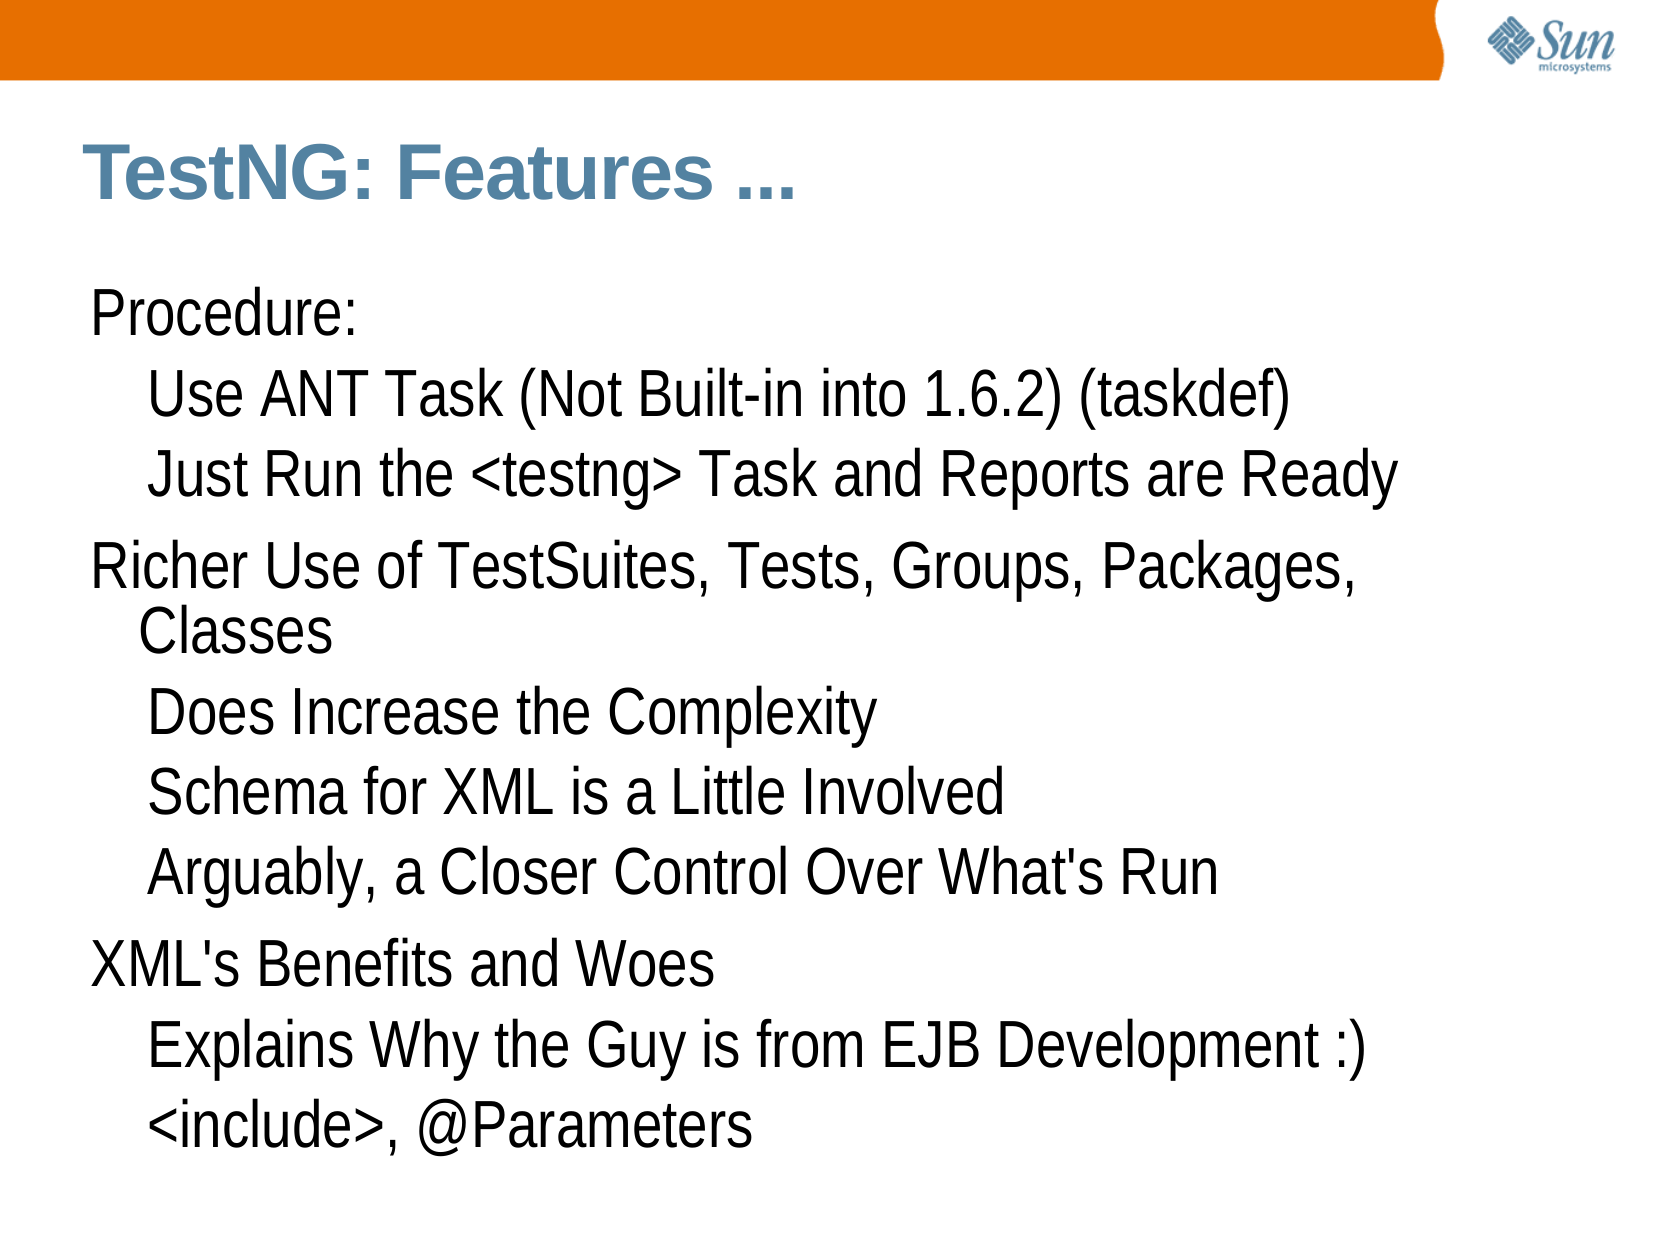

# TestNG: Features ...
Procedure:
Use ANT Task (Not Built-in into 1.6.2) (taskdef)
Just Run the <testng> Task and Reports are Ready
Richer Use of TestSuites, Tests, Groups, Packages, Classes
Does Increase the Complexity
Schema for XML is a Little Involved
Arguably, a Closer Control Over What's Run
XML's Benefits and Woes
Explains Why the Guy is from EJB Development :)
<include>, @Parameters